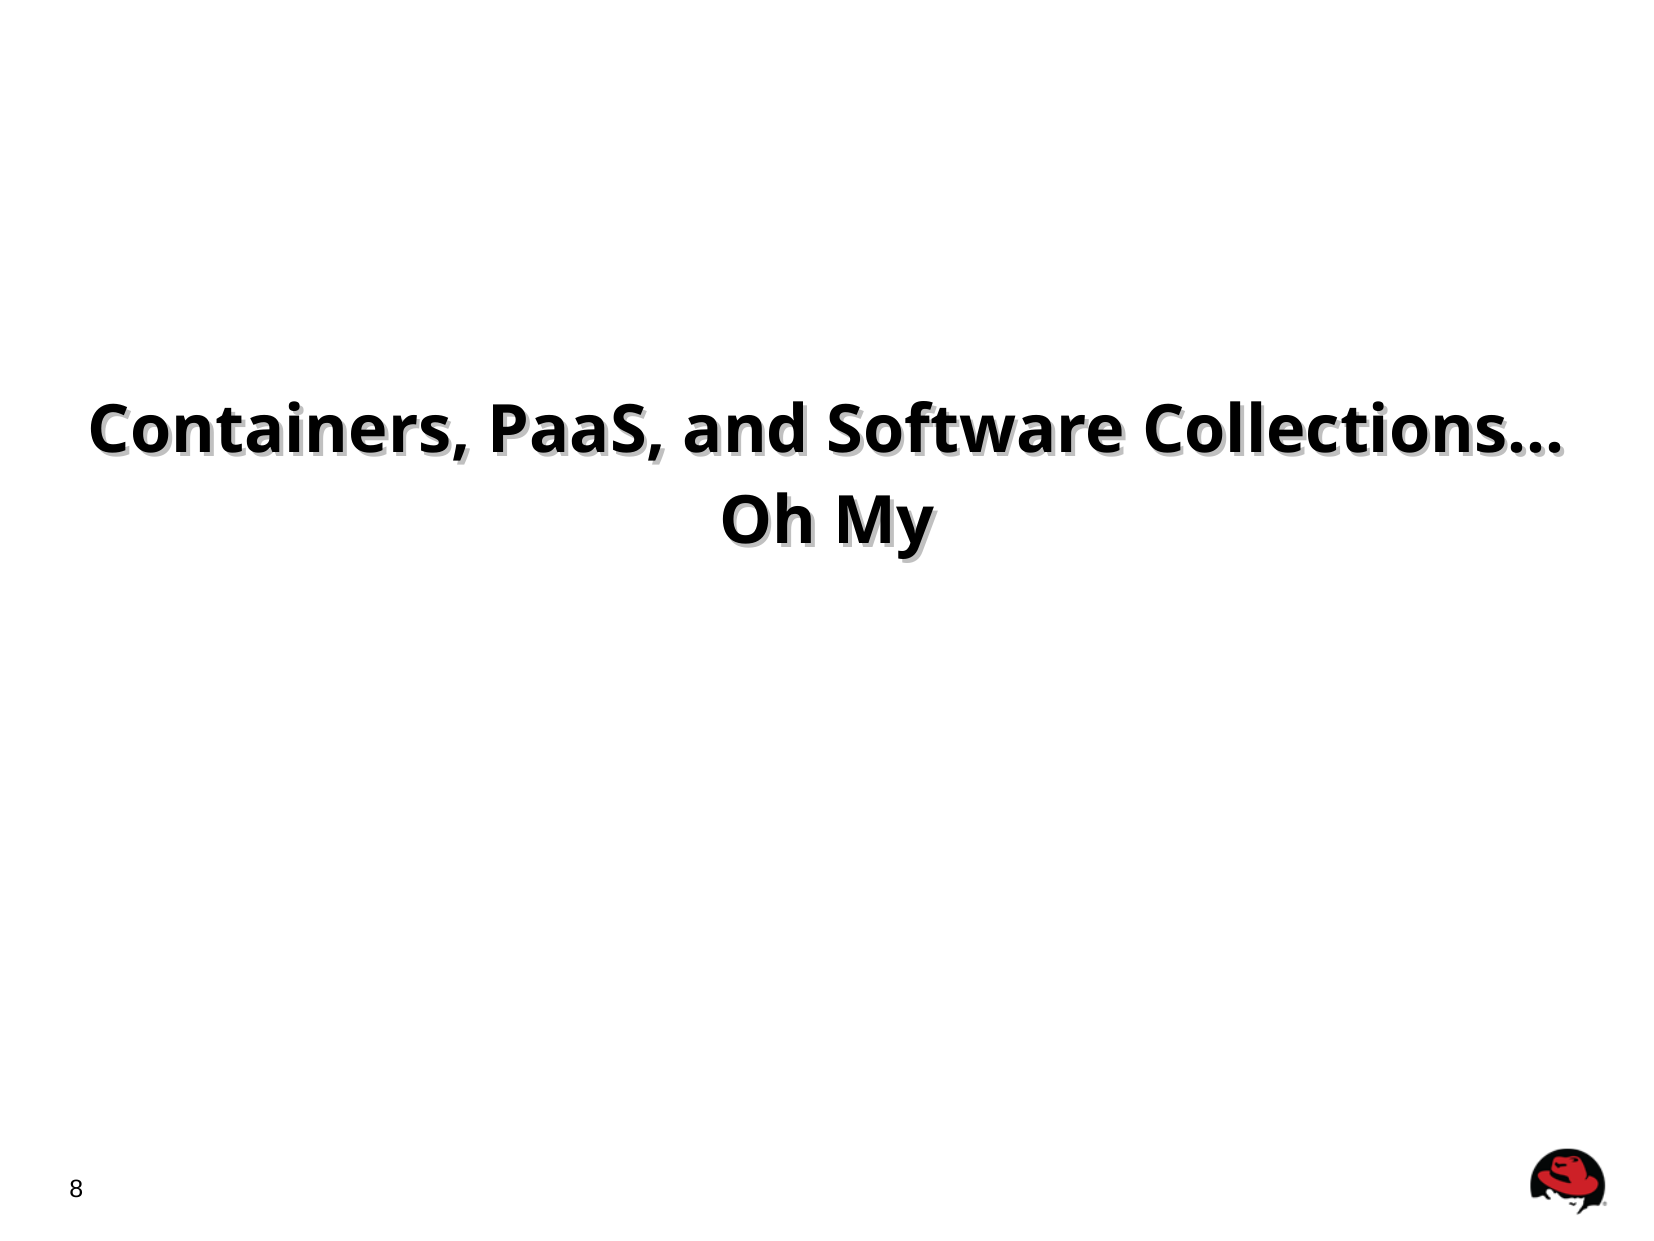

# Containers, PaaS, and Software Collections... Oh My